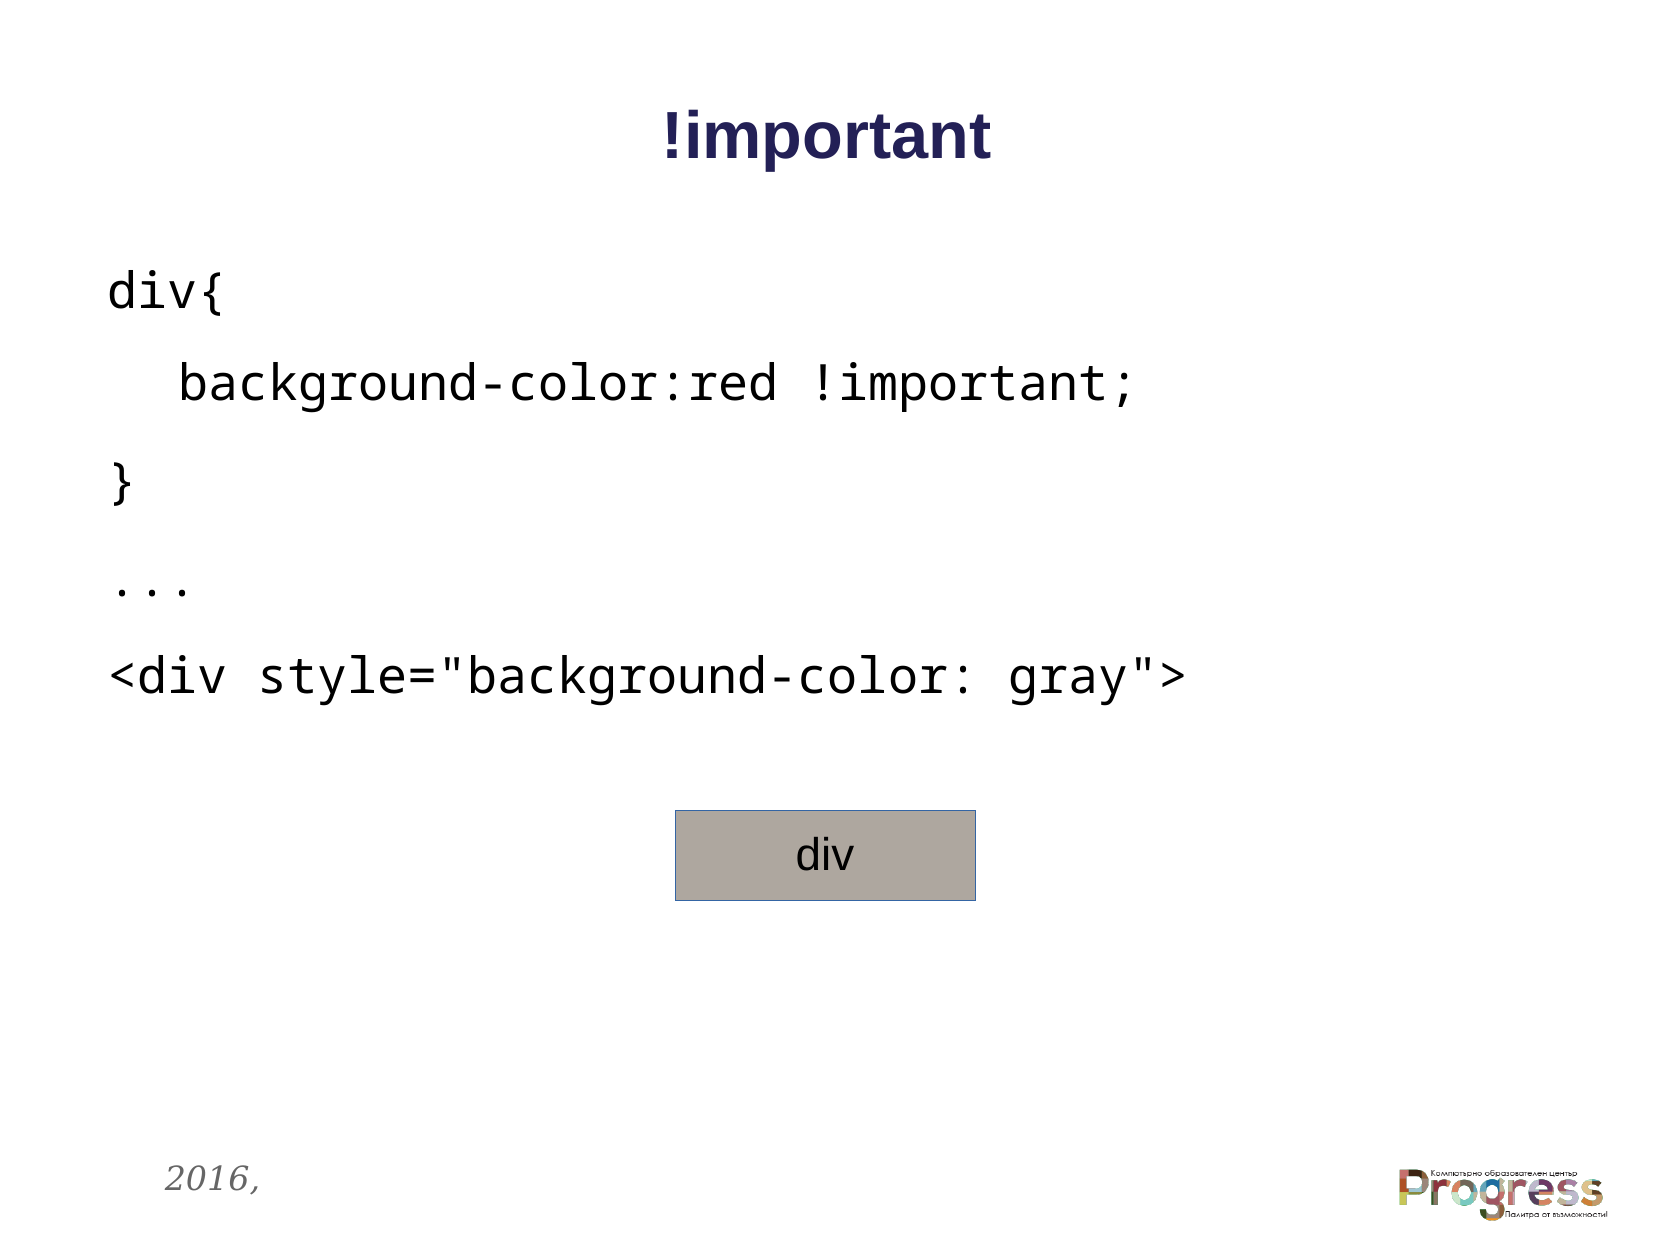

# !important
div{
background-color:red !important;
}
...
<div style="background-color: gray">
div
2016,